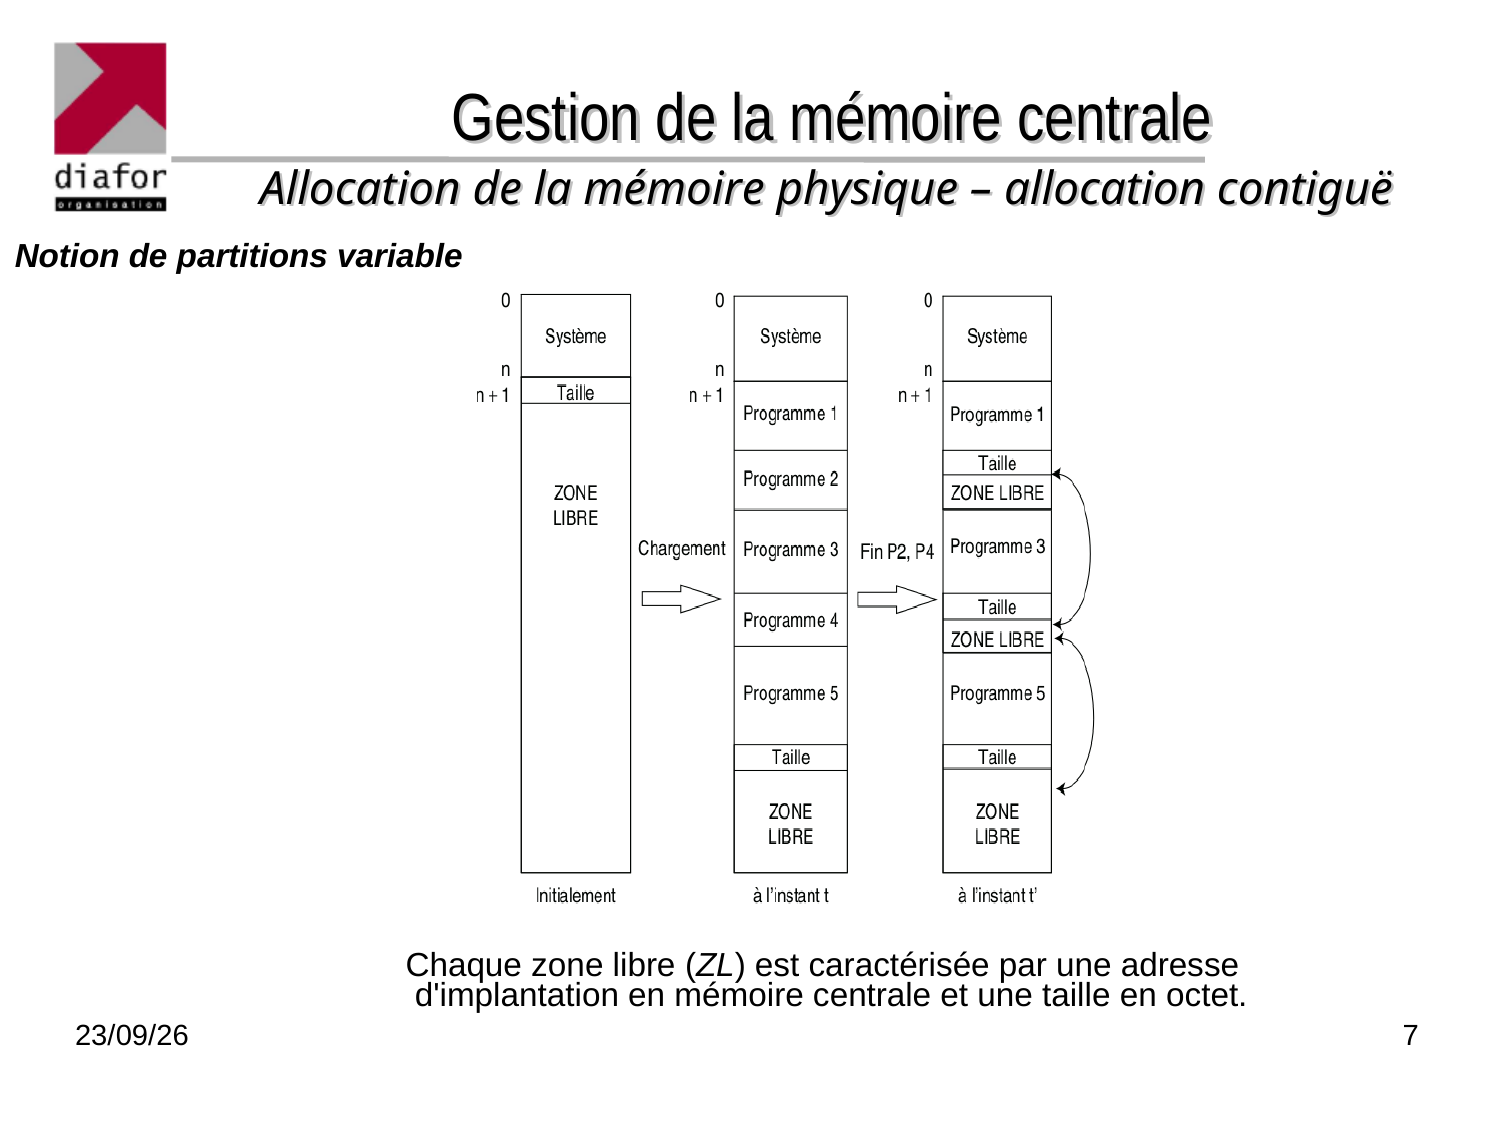

# Gestion de la mémoire centrale Allocation de la mémoire physique – allocation contiguë
Notion de partitions variable
Chaque zone libre (ZL) est caractérisée par une adresse
 d'implantation en mémoire centrale et une taille en octet.
7